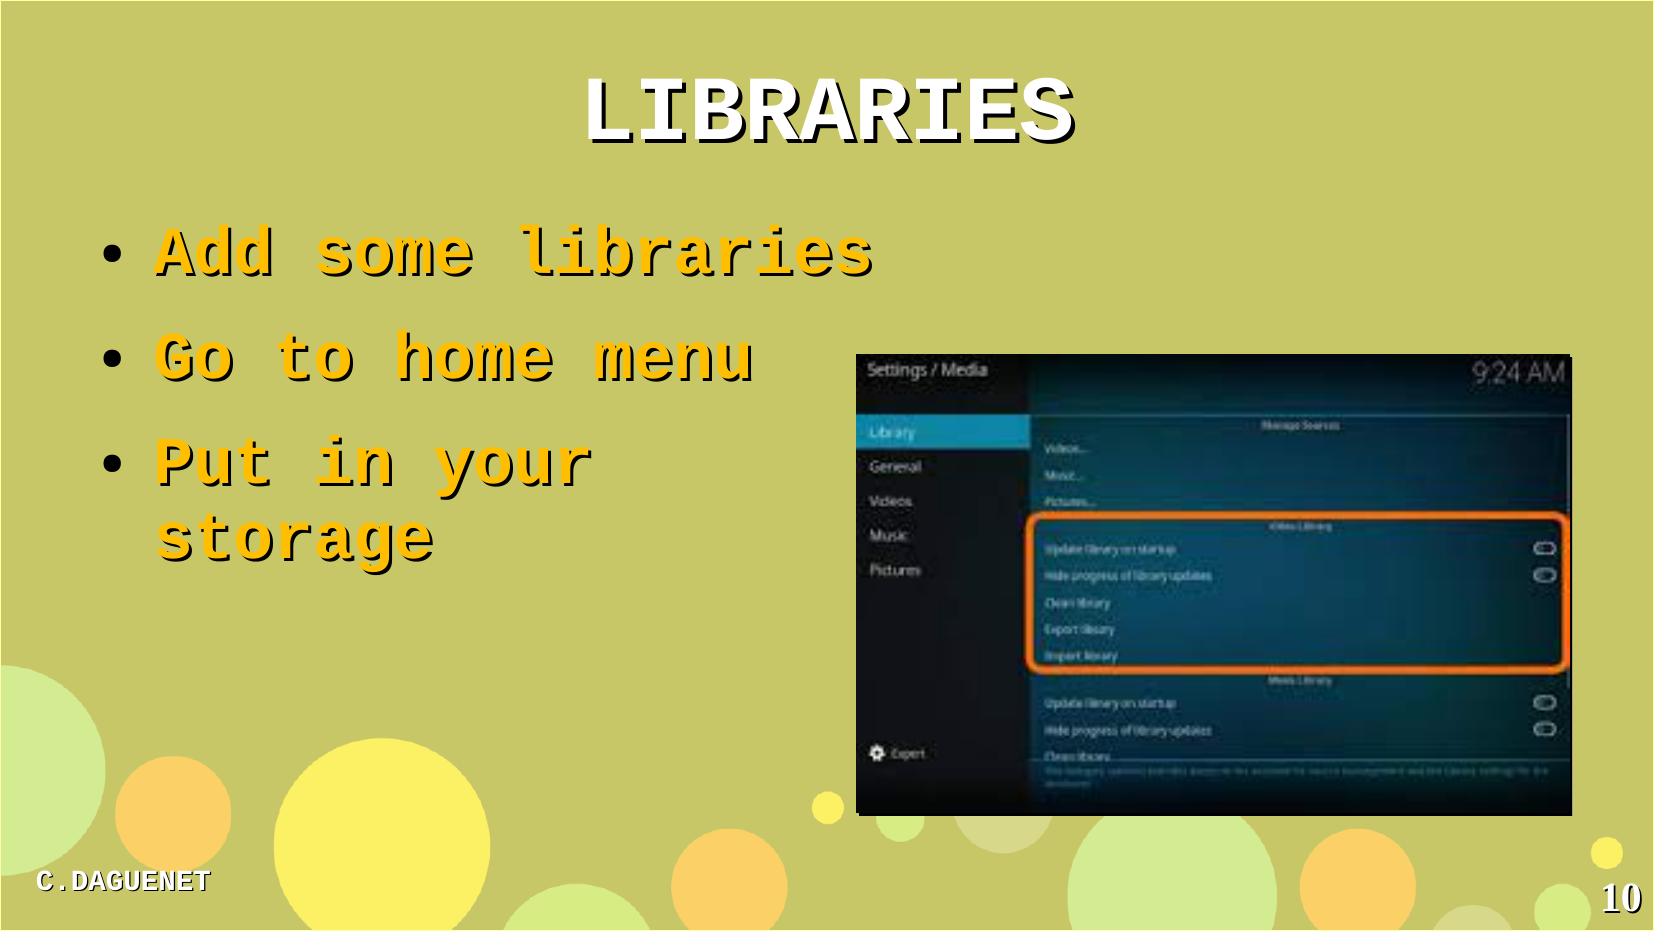

# LIBRARIES
Add some libraries
Go to home menu
Put in your storage
10